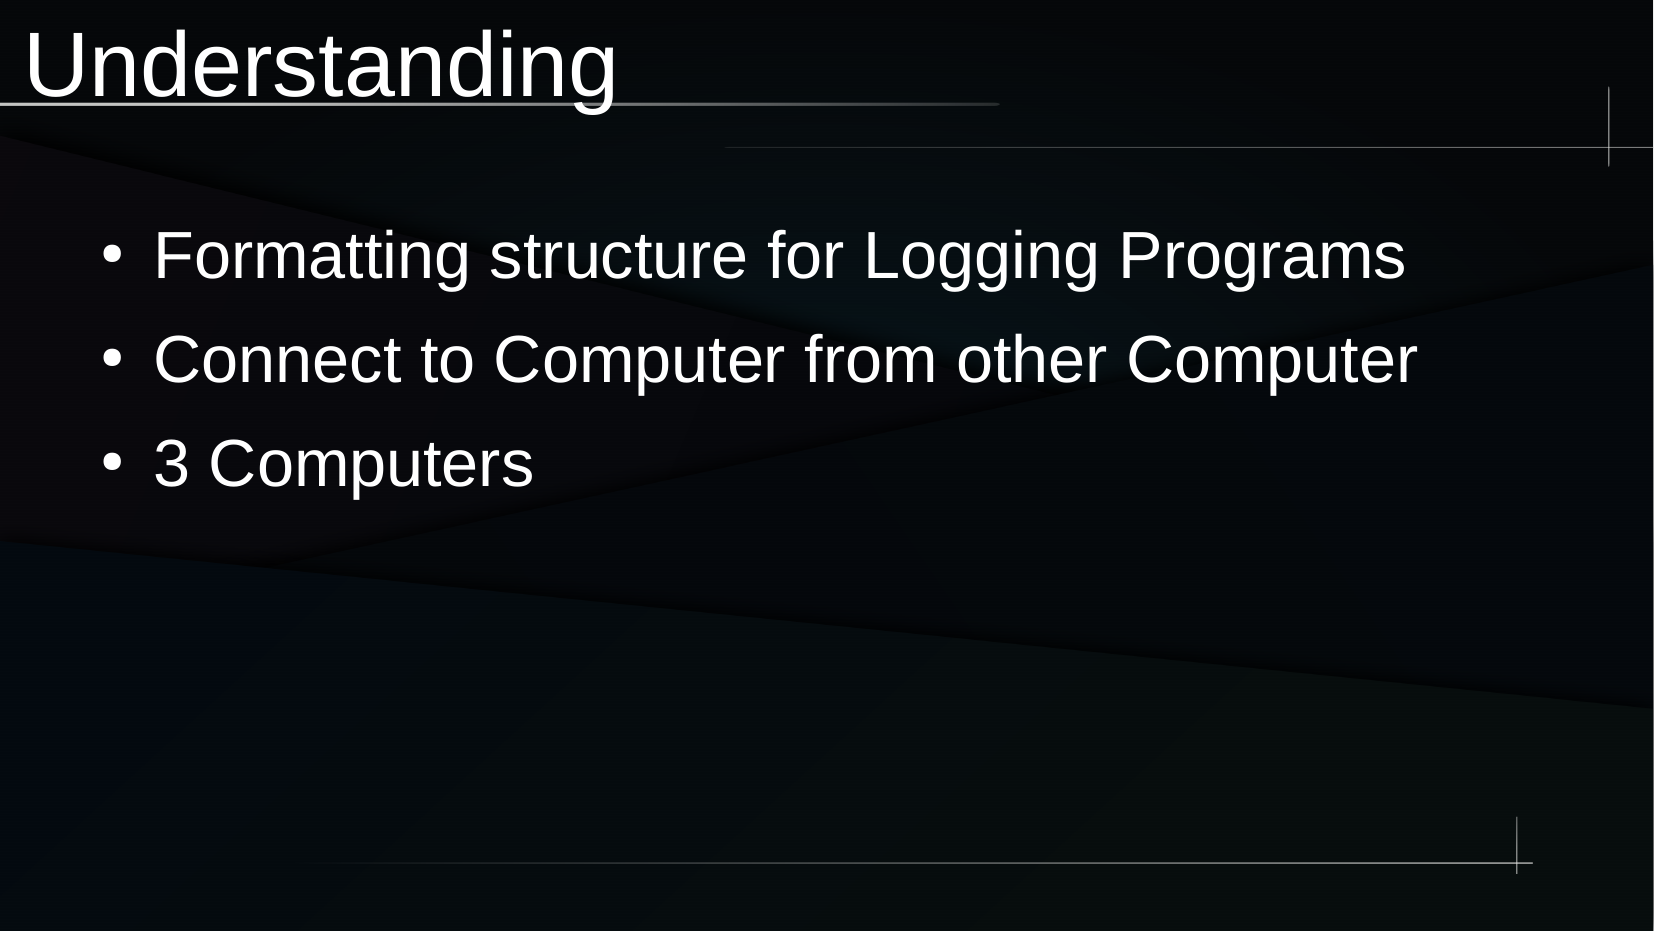

# Understanding
Formatting structure for Logging Programs
Connect to Computer from other Computer
3 Computers